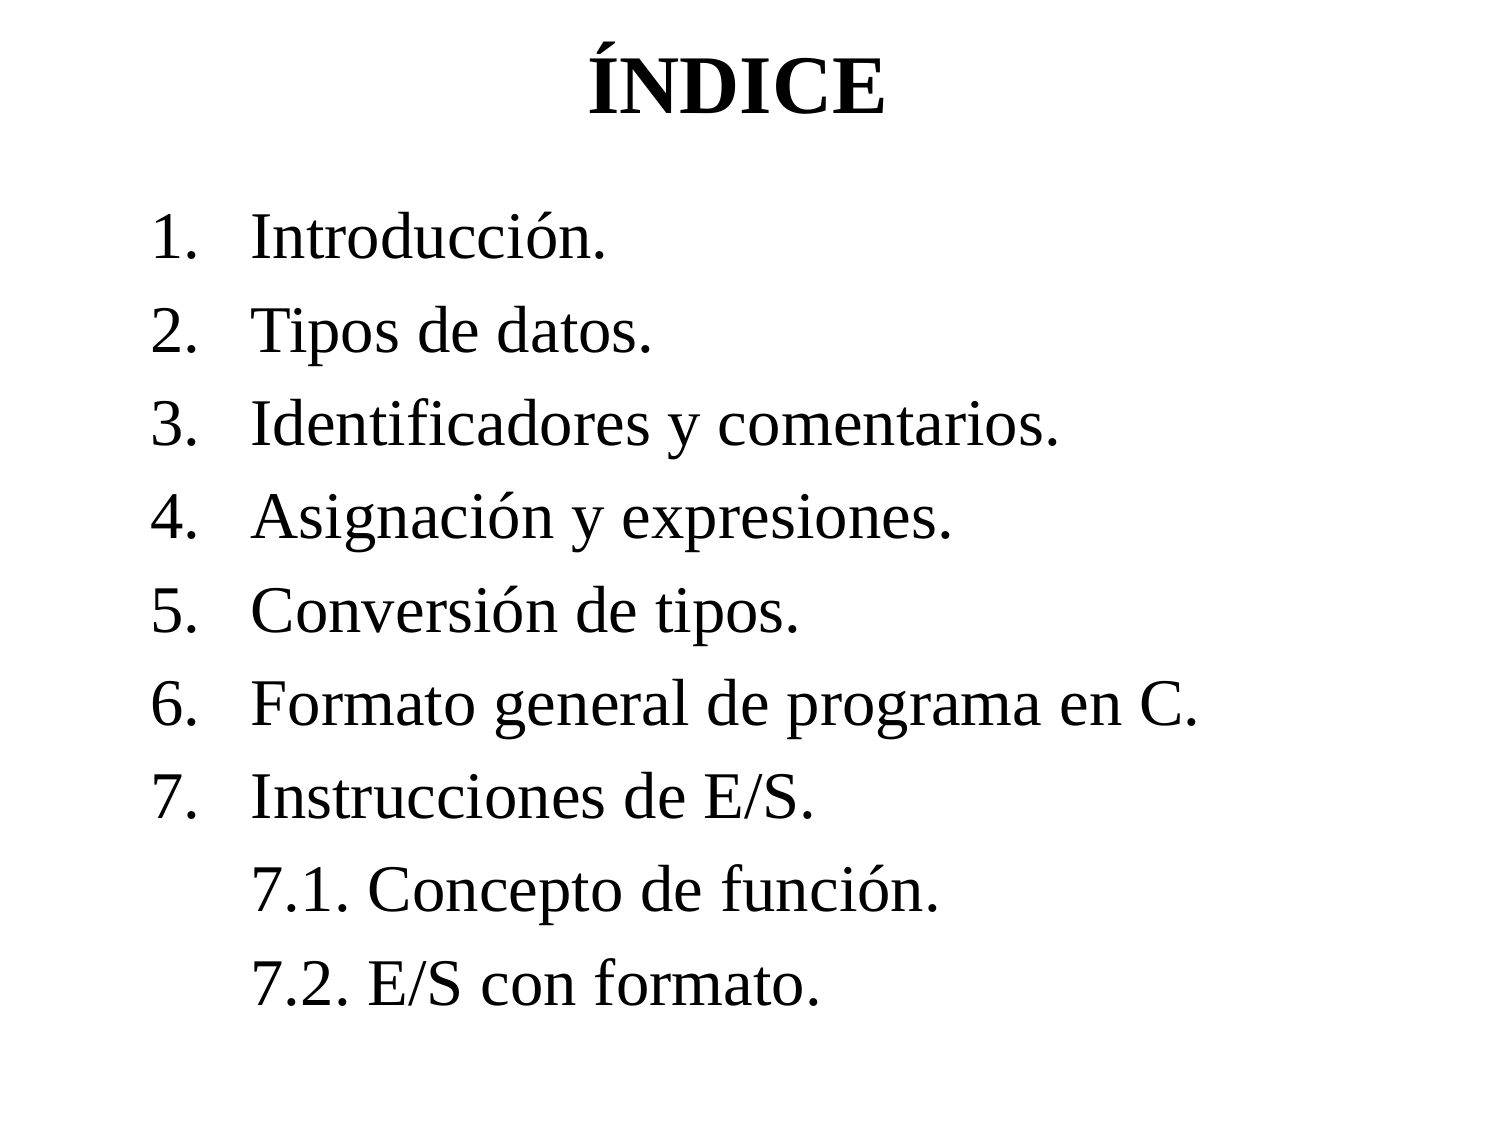

# ÍNDICE
Introducción.
Tipos de datos.
Identificadores y comentarios.
Asignación y expresiones.
Conversión de tipos.
Formato general de programa en C.
7. Instrucciones de E/S.
	7.1. Concepto de función.
	7.2. E/S con formato.